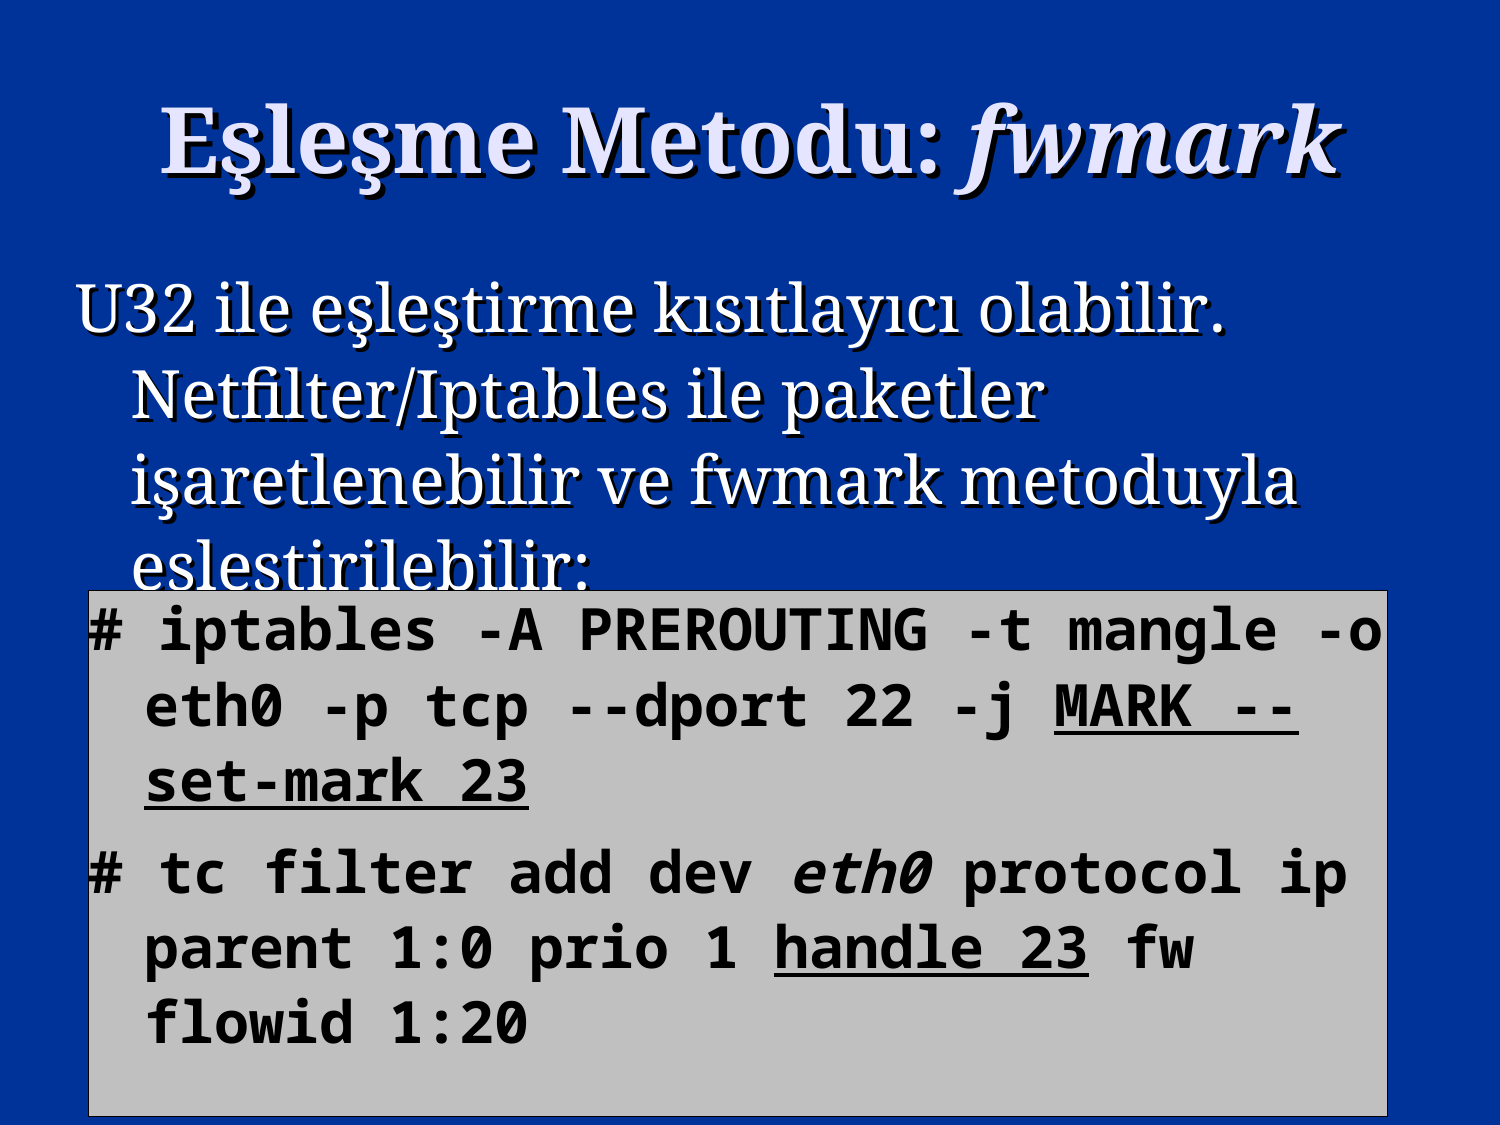

# Eşleşme Metodu: fwmark
U32 ile eşleştirme kısıtlayıcı olabilir. Netfilter/Iptables ile paketler işaretlenebilir ve fwmark metoduyla eşleştirilebilir:
# iptables -A PREROUTING -t mangle -o eth0 -p tcp --dport 22 -j MARK --set-mark 23
# tc filter add dev eth0 protocol ip parent 1:0 prio 1 handle 23 fw flowid 1:20